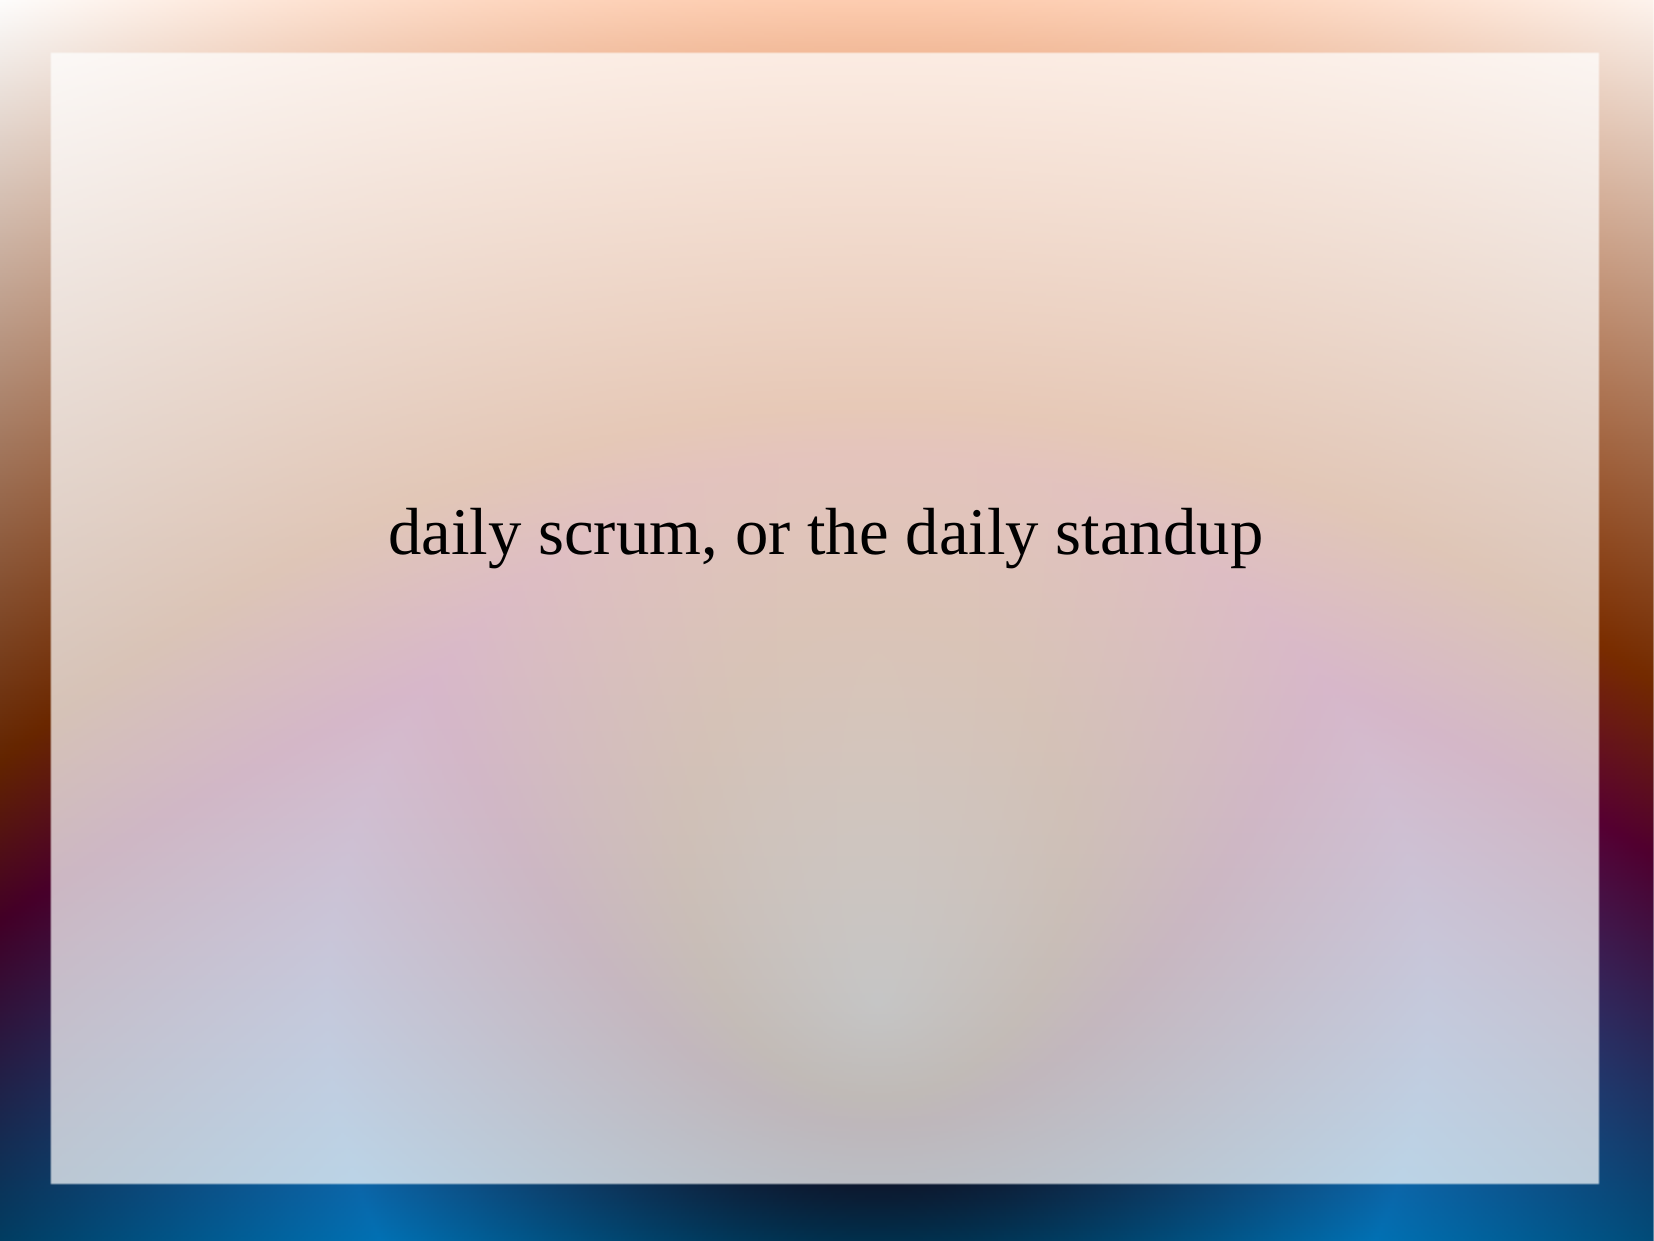

# daily scrum, or the daily standup